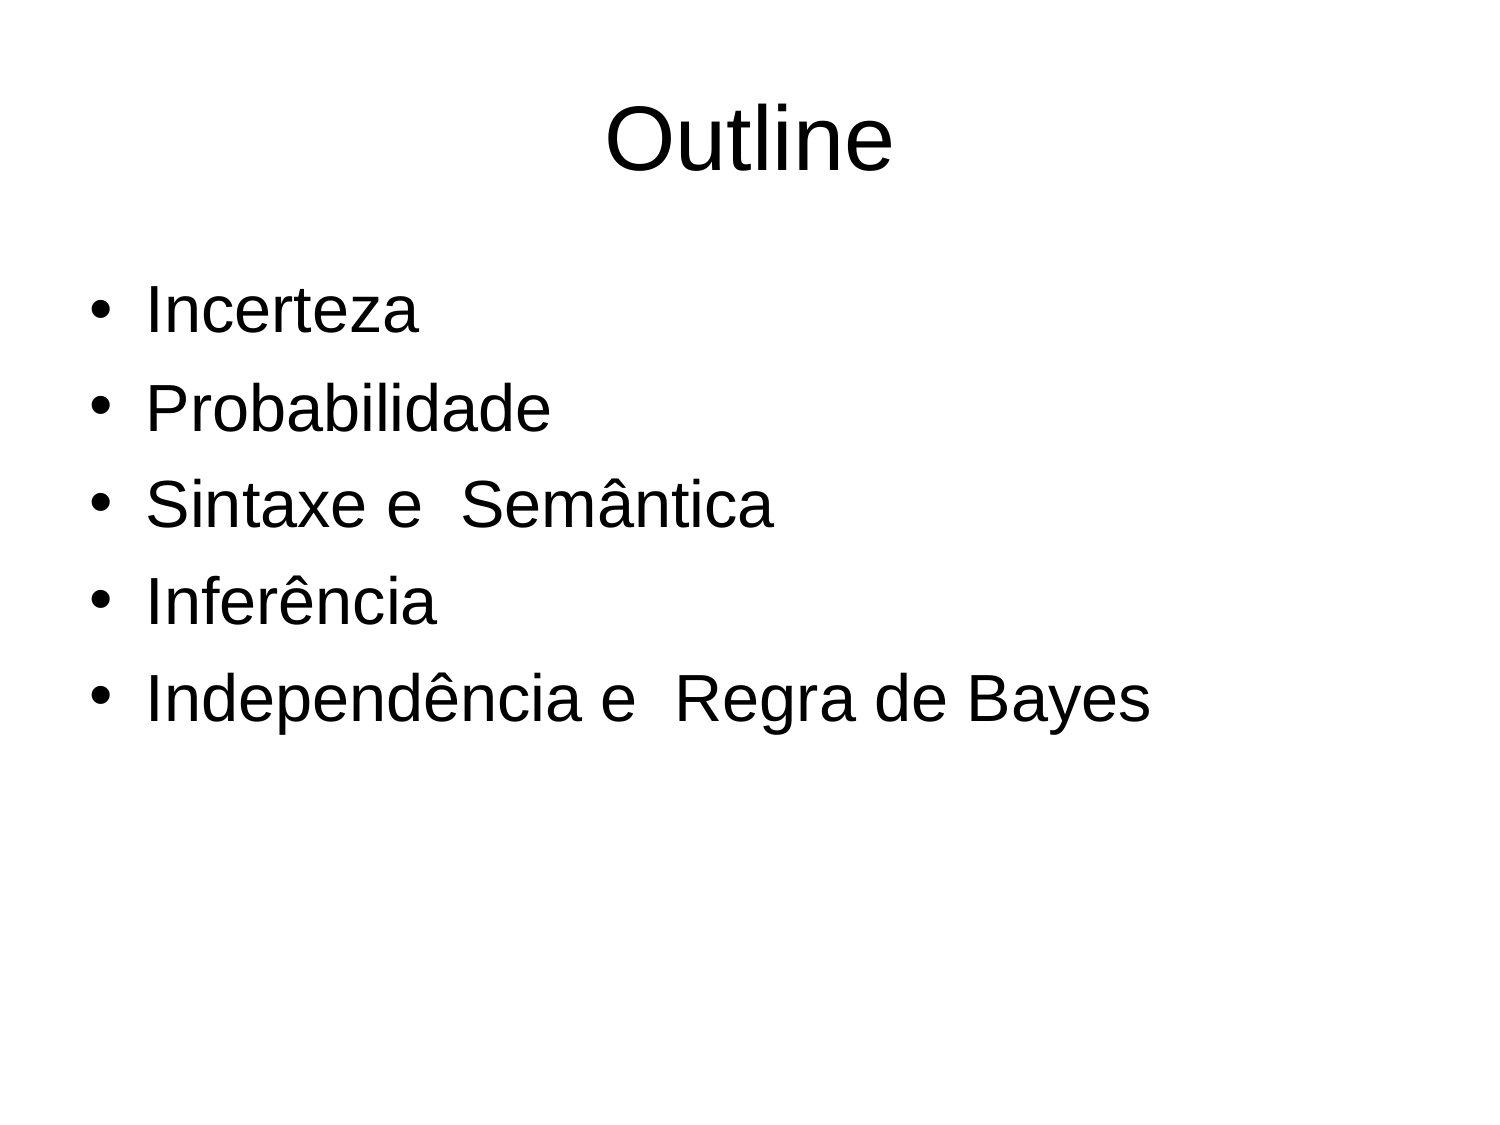

# Outline
Incerteza
Probabilidade
Sintaxe e Semântica
Inferência
Independência e Regra de Bayes